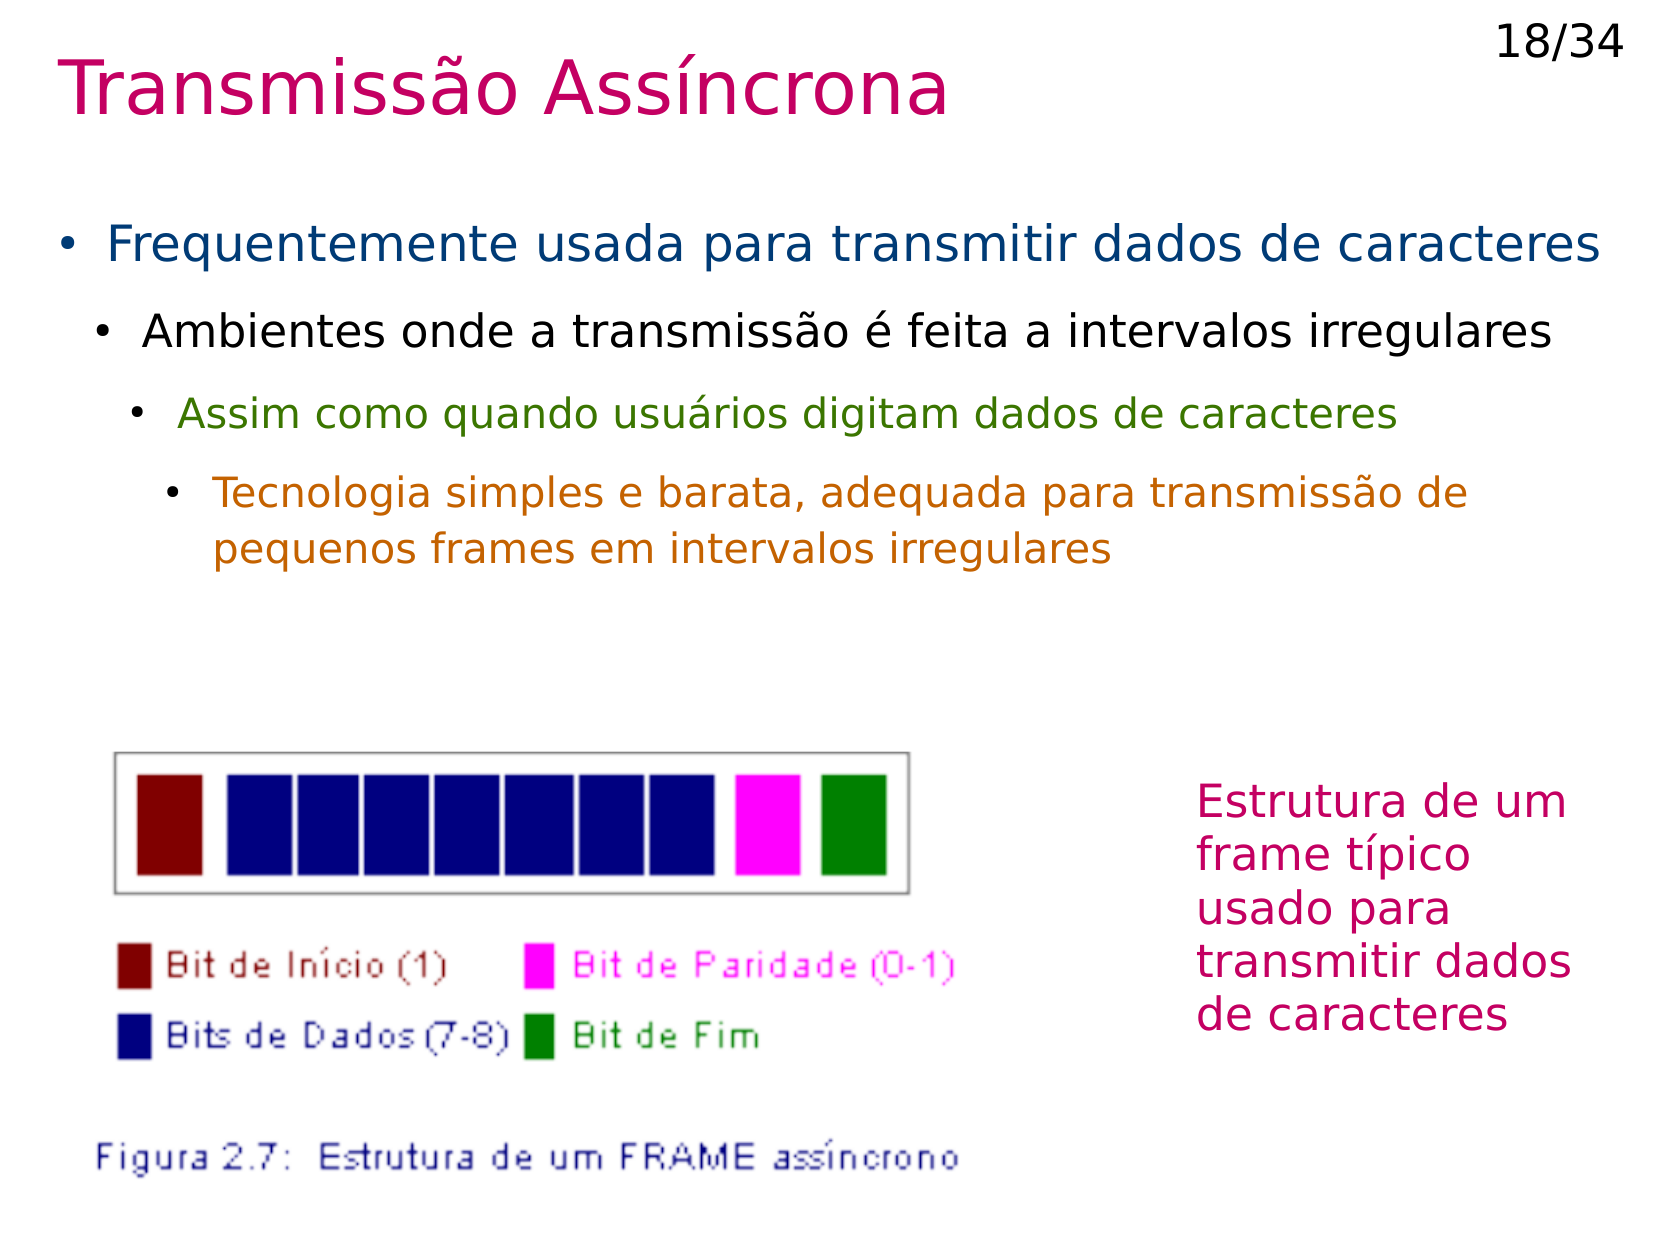

18
# Transmissão Assíncrona
Frequentemente usada para transmitir dados de caracteres
Ambientes onde a transmissão é feita a intervalos irregulares
Assim como quando usuários digitam dados de caracteres
Tecnologia simples e barata, adequada para transmissão de pequenos frames em intervalos irregulares
Estrutura de um frame típico usado para transmitir dados de caracteres